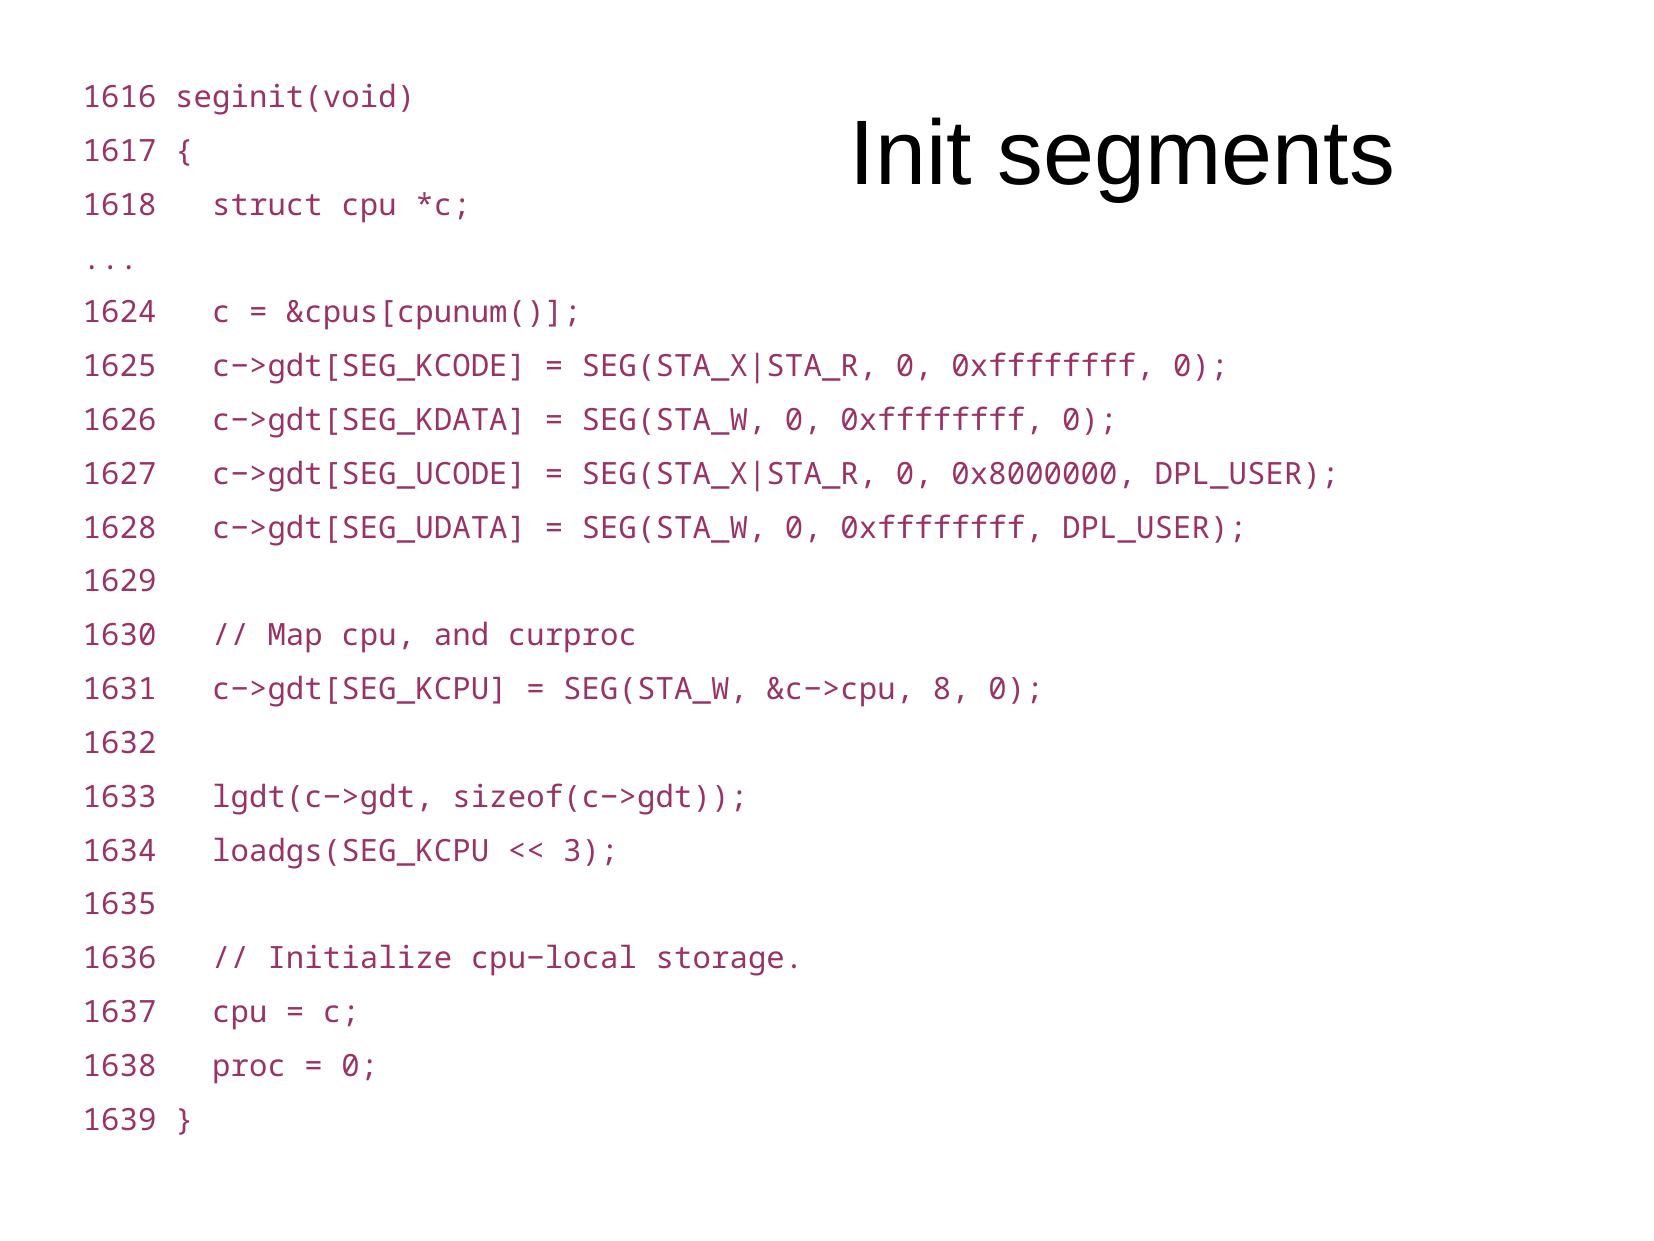

Init segments
# 1616 seginit(void)
1617 {
1618 struct cpu *c;
...
1624 c = &cpus[cpunum()];
1625 c−>gdt[SEG_KCODE] = SEG(STA_X|STA_R, 0, 0xffffffff, 0);
1626 c−>gdt[SEG_KDATA] = SEG(STA_W, 0, 0xffffffff, 0);
1627 c−>gdt[SEG_UCODE] = SEG(STA_X|STA_R, 0, 0x8000000, DPL_USER);
1628 c−>gdt[SEG_UDATA] = SEG(STA_W, 0, 0xffffffff, DPL_USER);
1629
1630 // Map cpu, and curproc
1631 c−>gdt[SEG_KCPU] = SEG(STA_W, &c−>cpu, 8, 0);
1632
1633 lgdt(c−>gdt, sizeof(c−>gdt));
1634 loadgs(SEG_KCPU << 3);
1635
1636 // Initialize cpu−local storage.
1637 cpu = c;
1638 proc = 0;
1639 }